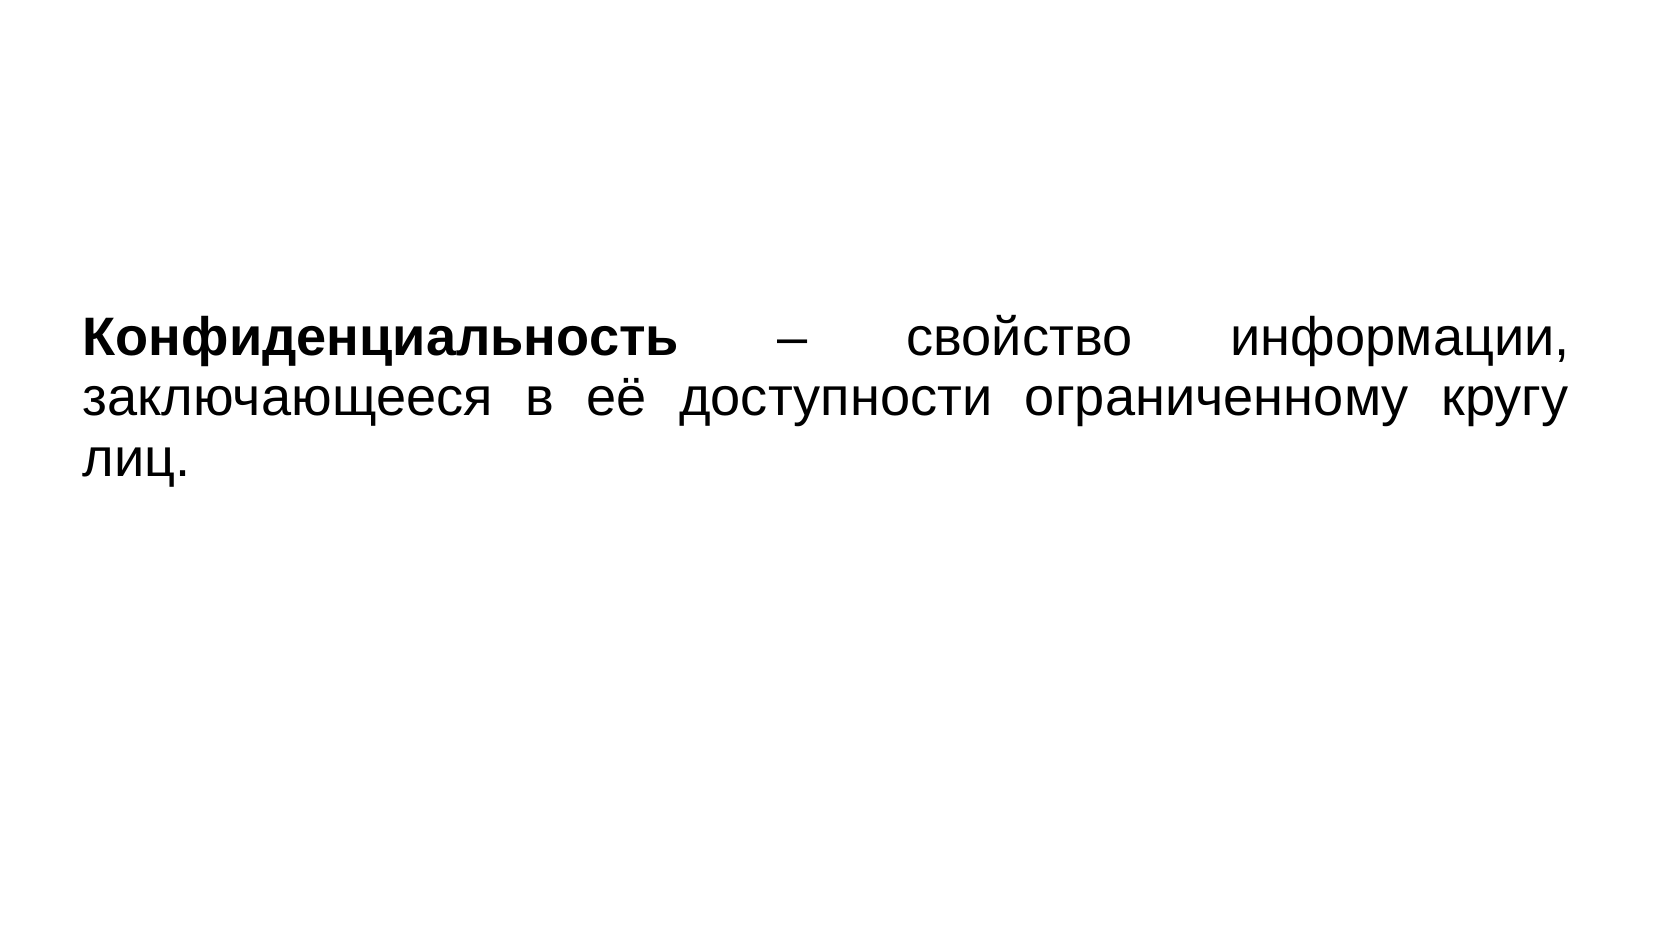

# Конфиденциальность – свойство информации, заключающееся в её доступности ограниченному кругу лиц.